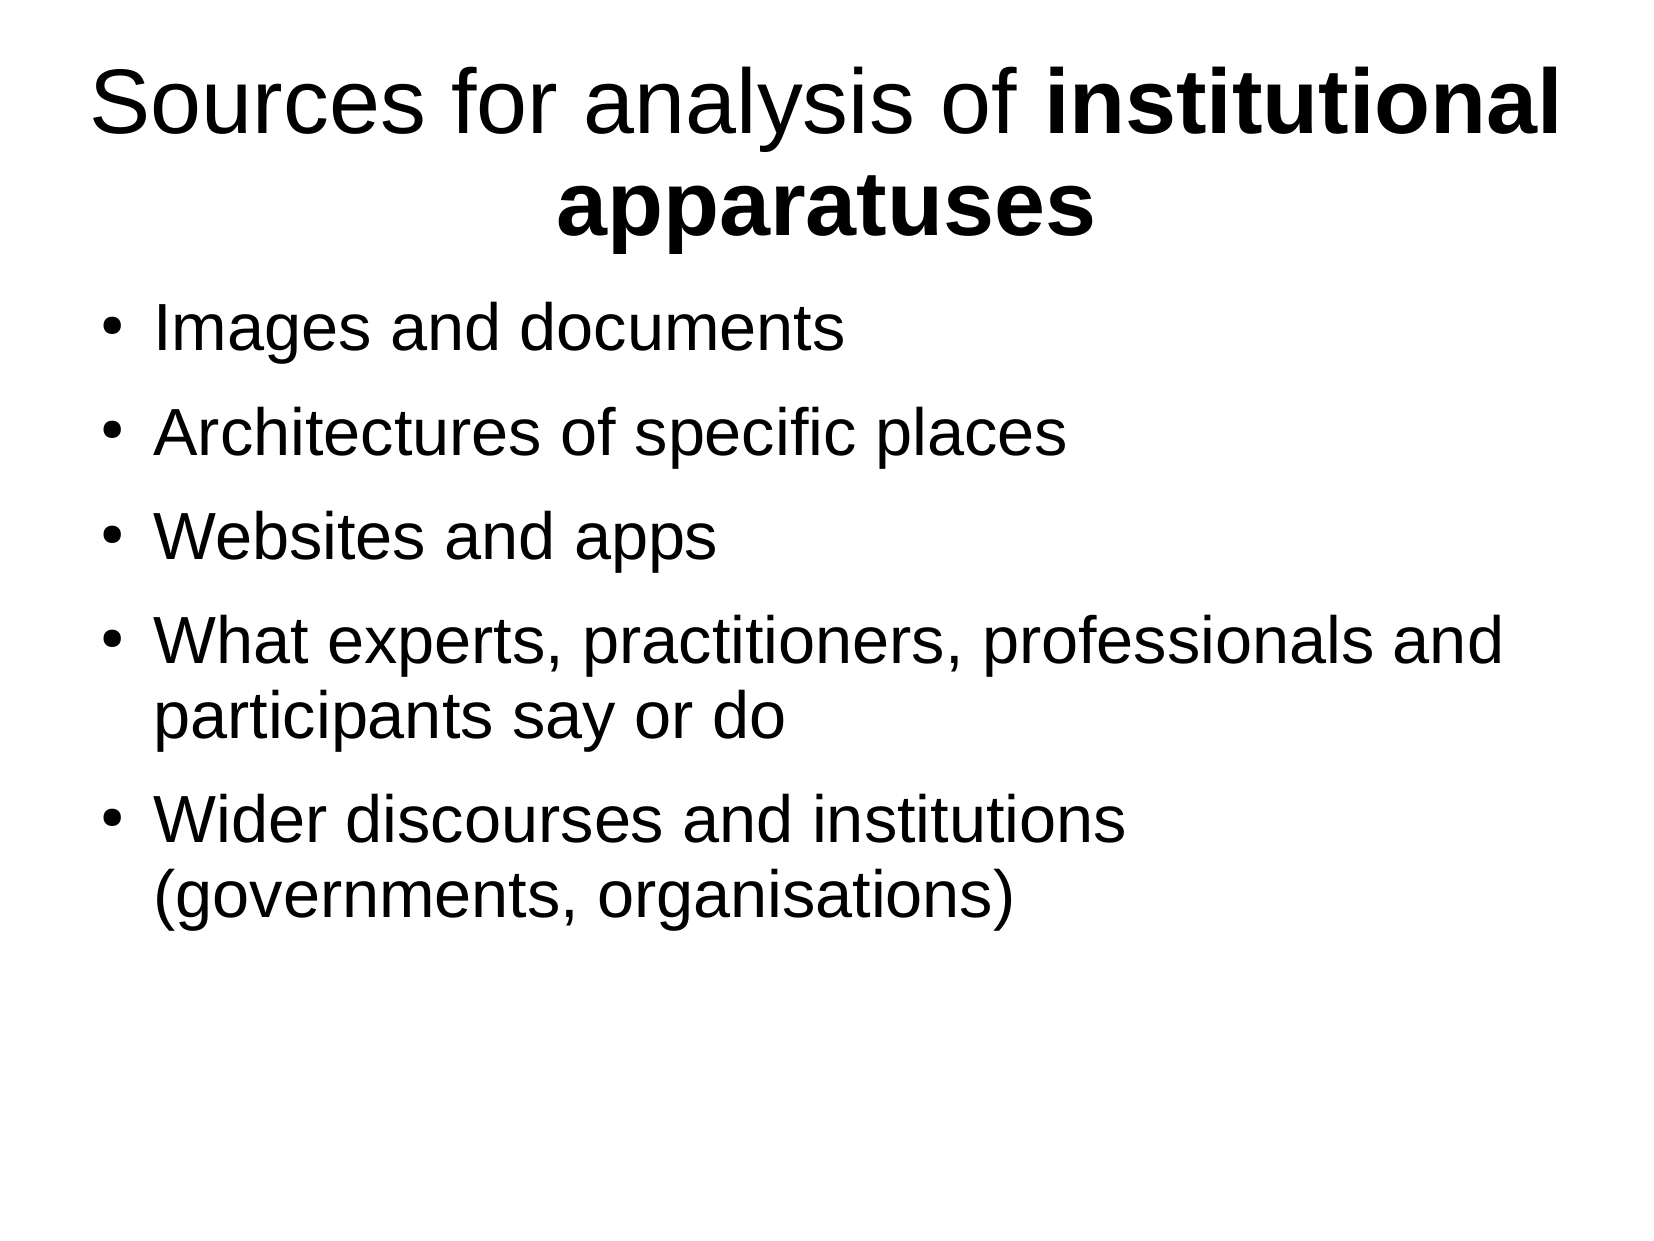

# Sources for analysis of institutional apparatuses
Images and documents
Architectures of specific places
Websites and apps
What experts, practitioners, professionals and participants say or do
Wider discourses and institutions (governments, organisations)